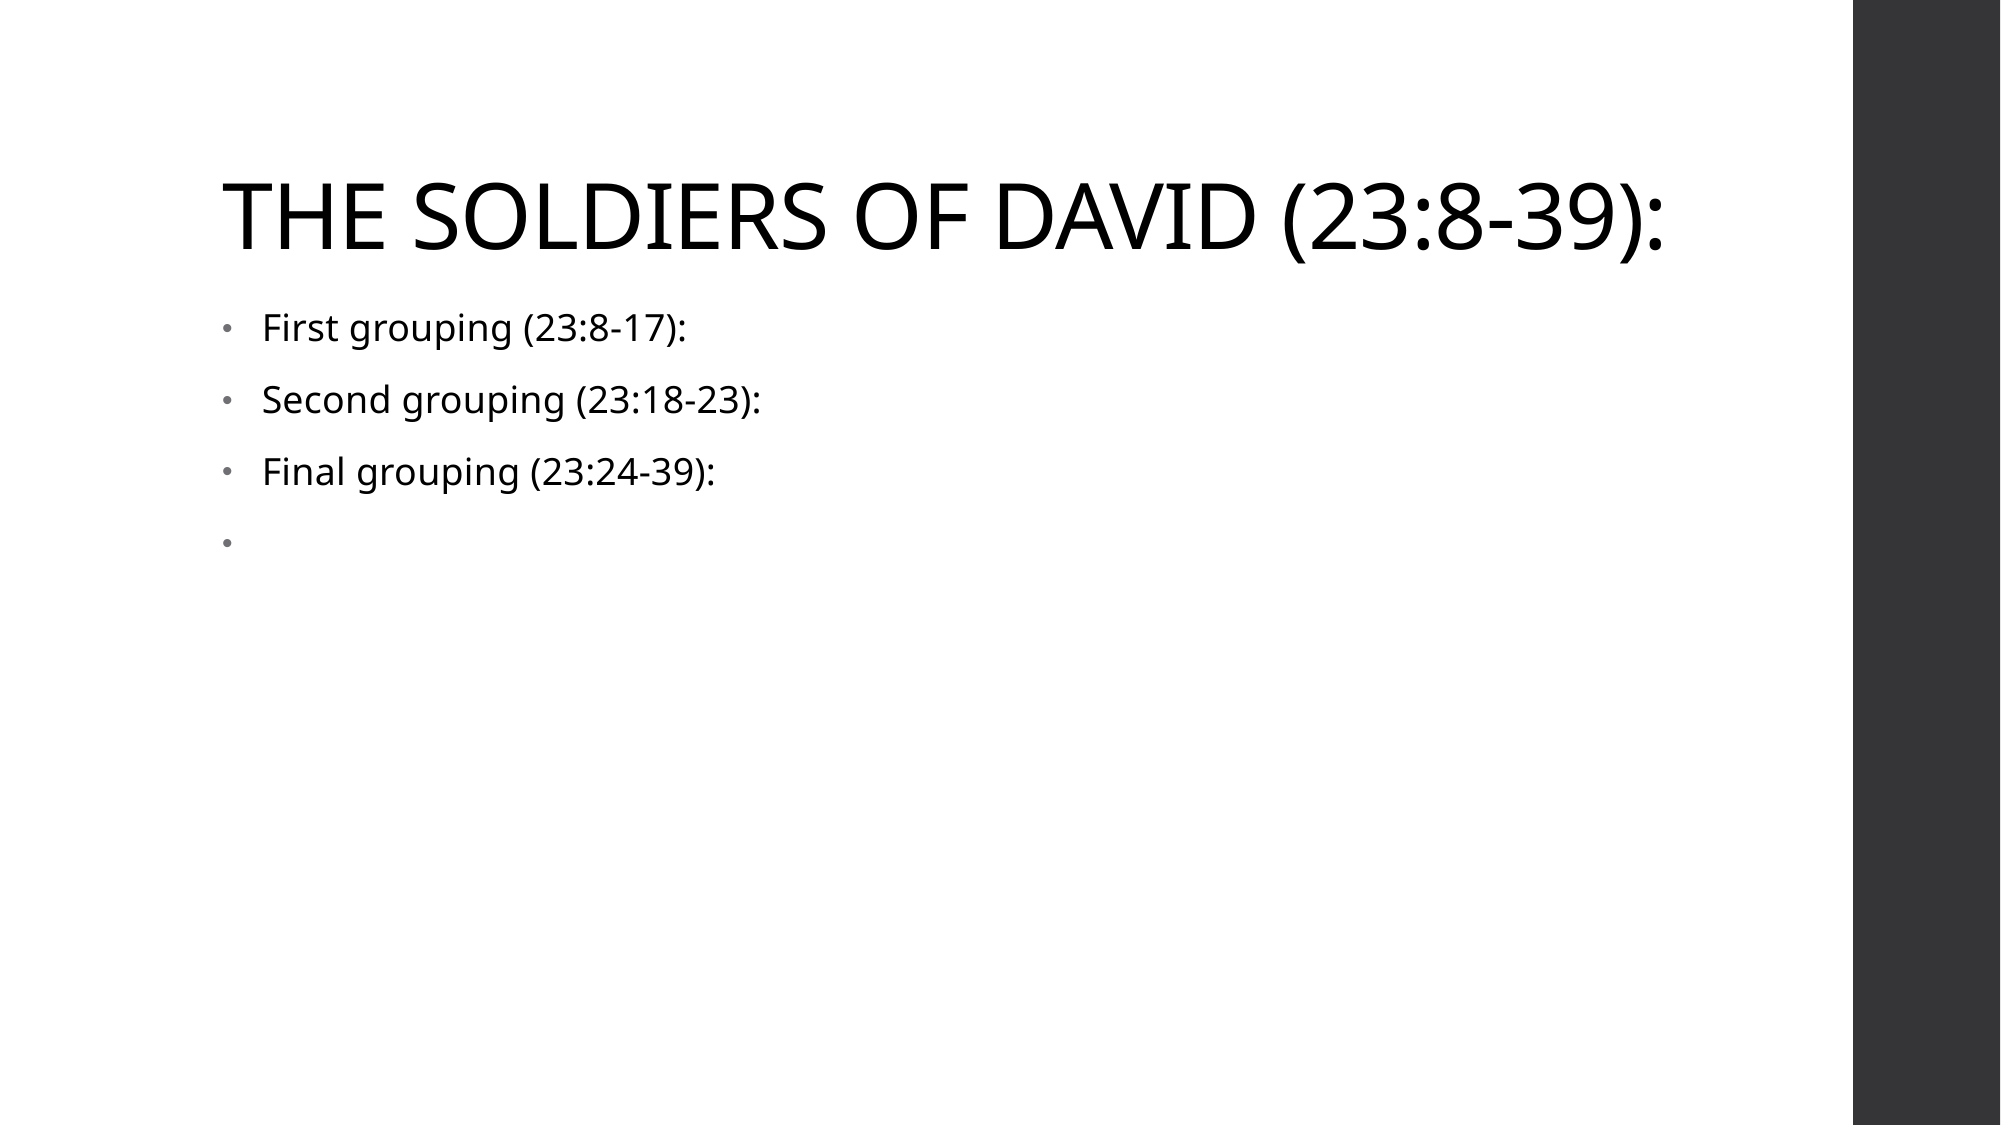

# THE SOLDIERS OF DAVID (23:8-39):
 First grouping (23:8-17):
 Second grouping (23:18-23):
 Final grouping (23:24-39):